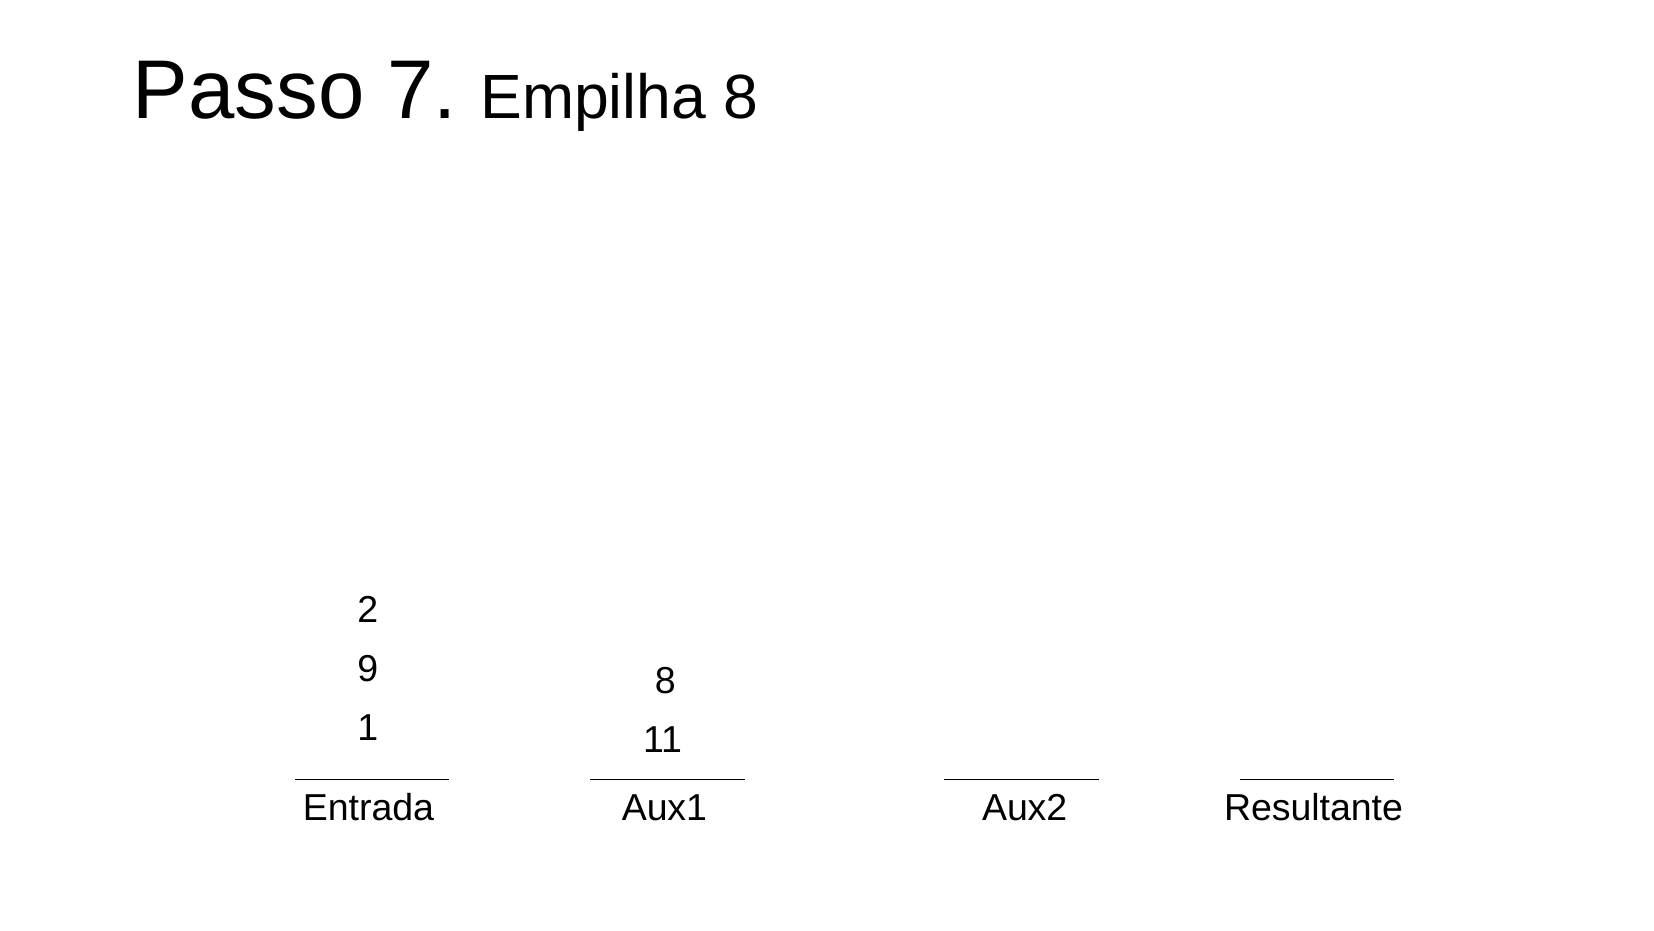

Passo 7. Empilha 8
2
9
8
1
11
Entrada
Aux1
Aux2
Resultante